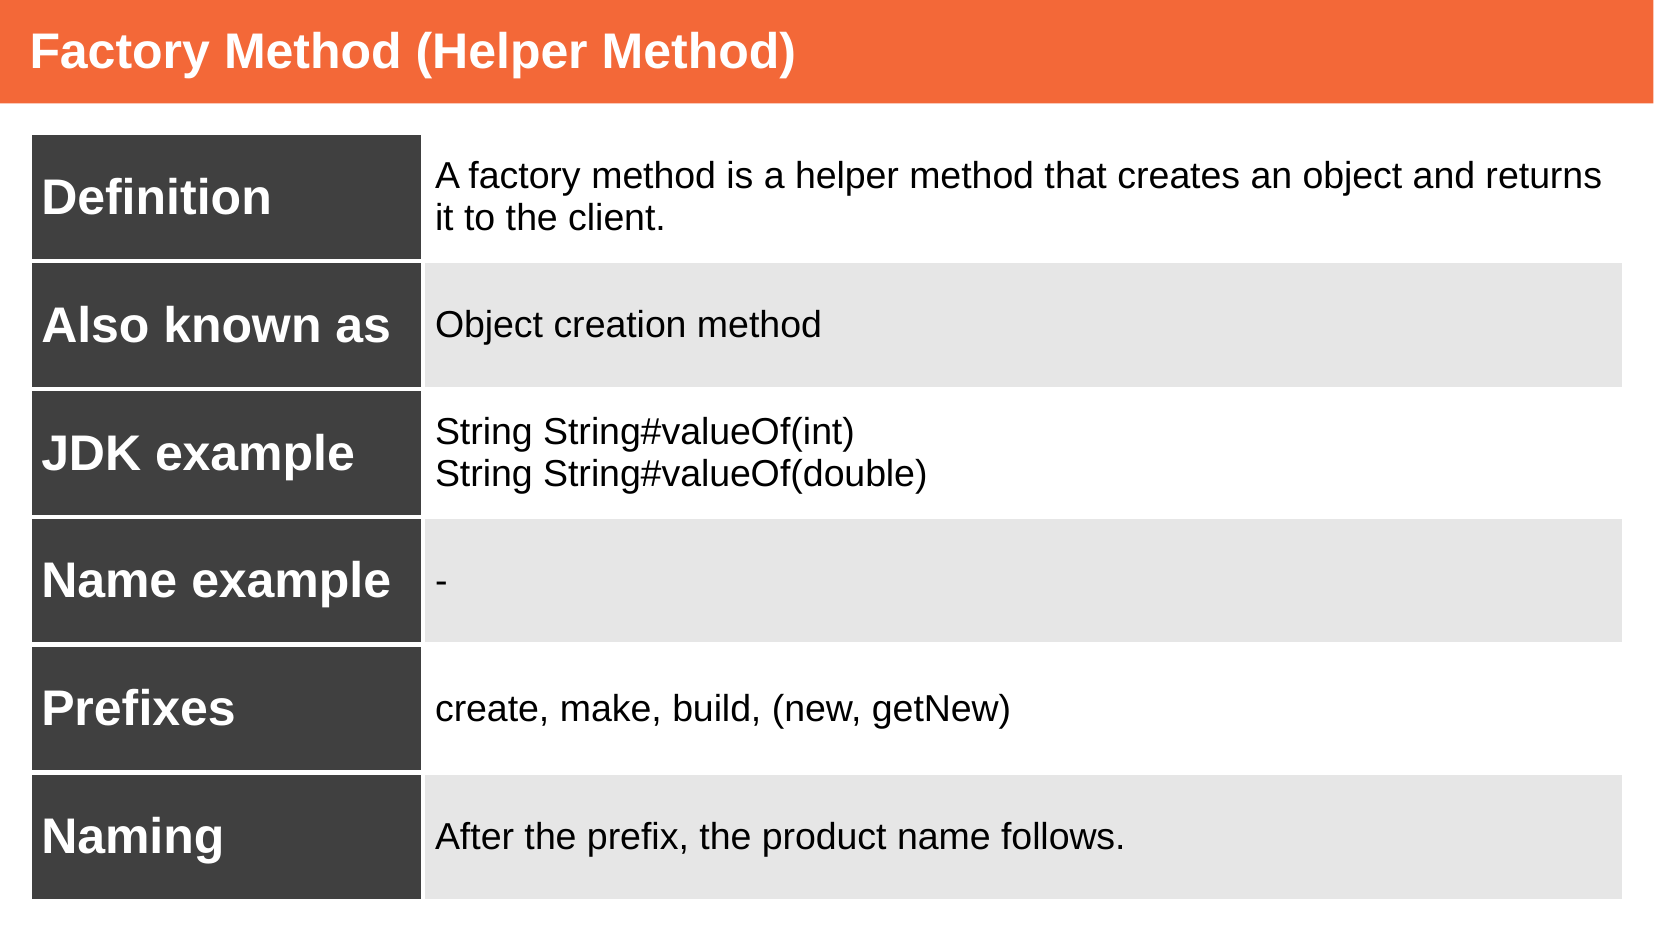

# Factory Method (Helper Method)
| Definition | A factory method is a helper method that creates an object and returns it to the client. |
| --- | --- |
| Also known as | Object creation method |
| JDK example | String String#valueOf(int) String String#valueOf(double) |
| Name example | - |
| Prefixes | create, make, build, (new, getNew) |
| Naming | After the prefix, the product name follows. |
Advanced Design and Programming
21
© 2019 Dirk Riehle - Some Rights Reserved